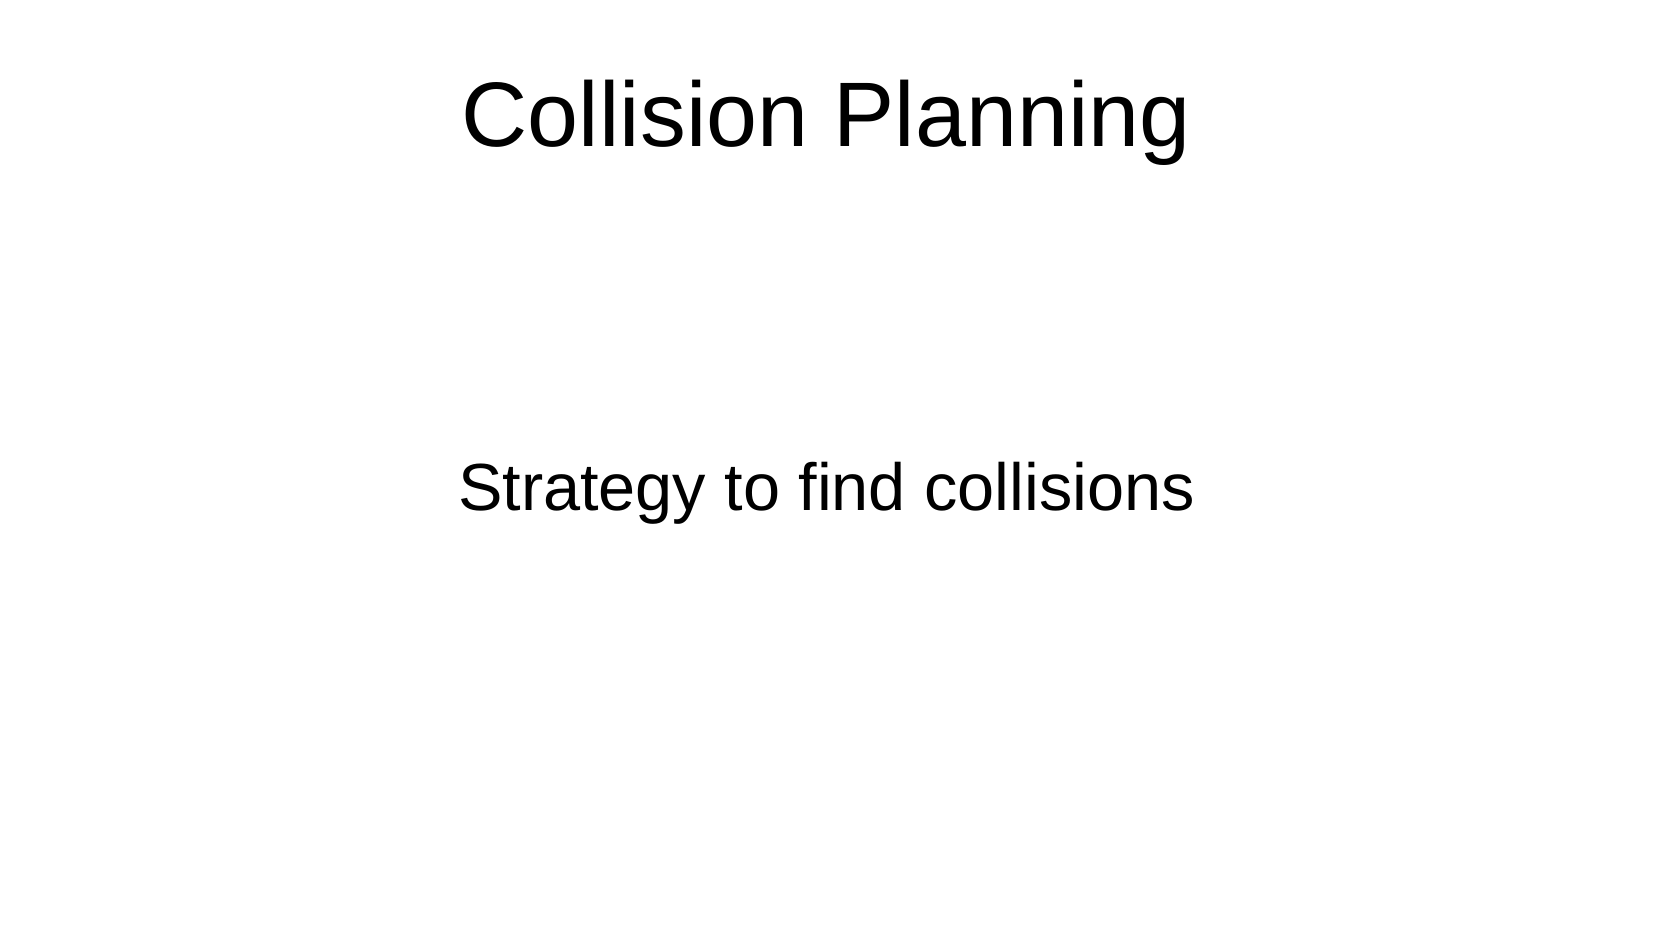

# Collision Planning
Strategy to find collisions